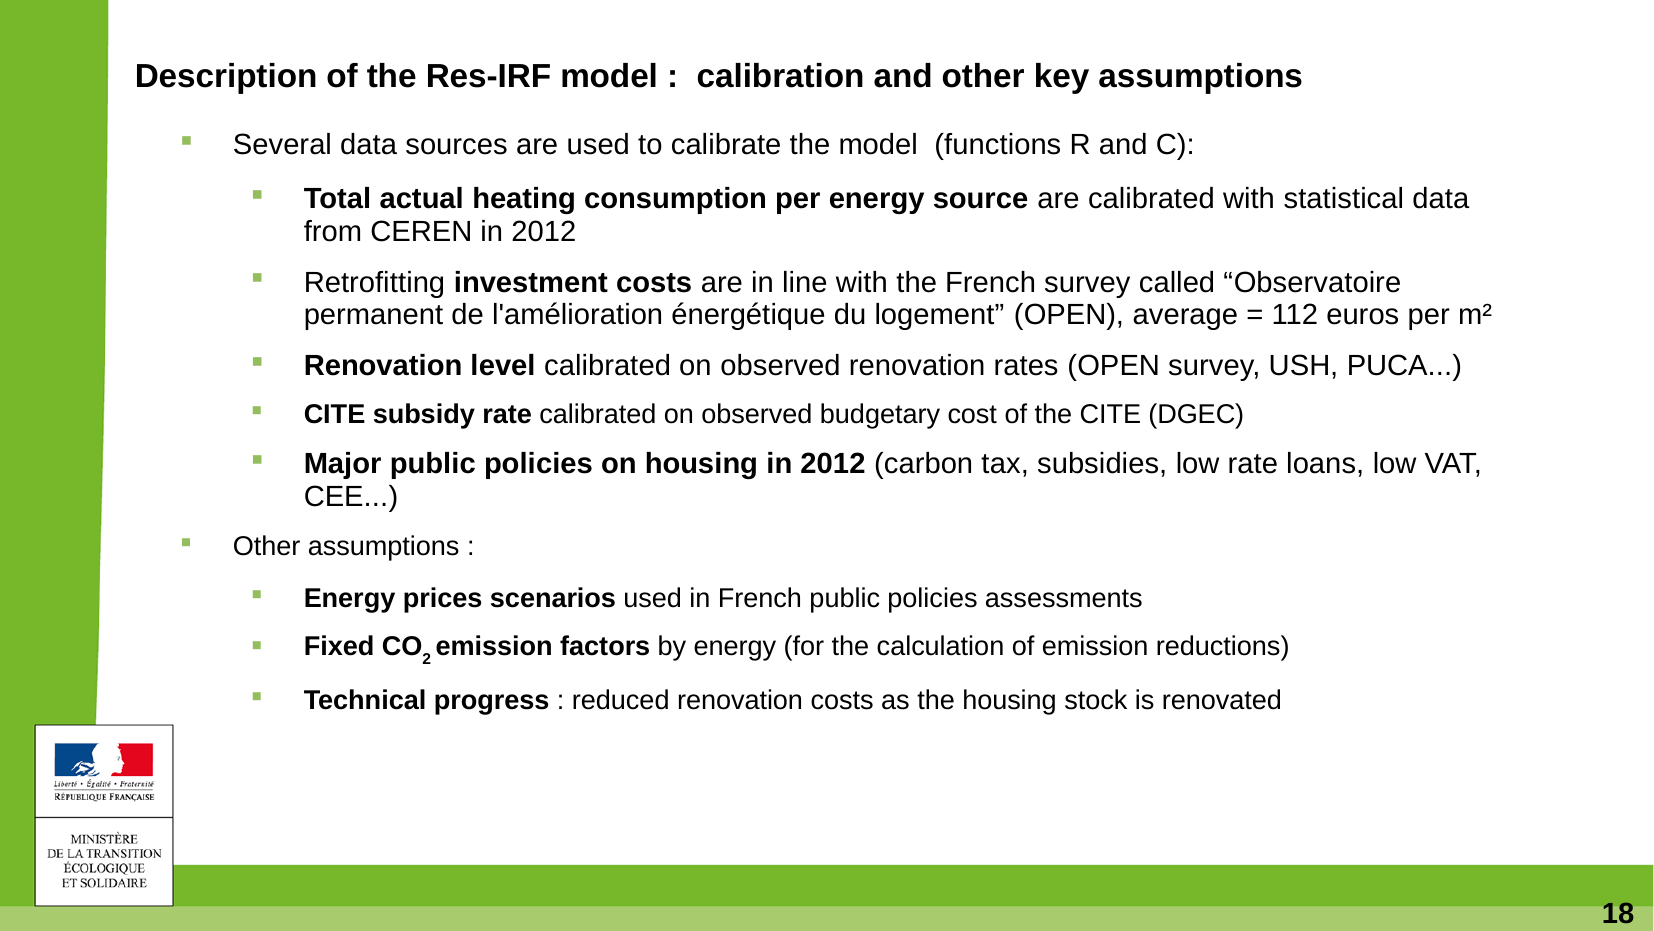

# Description of the Res-IRF model : calibration and other key assumptions
Several data sources are used to calibrate the model (functions R and C):
Total actual heating consumption per energy source are calibrated with statistical data from CEREN in 2012
Retrofitting investment costs are in line with the French survey called “Observatoire permanent de l'amélioration énergétique du logement” (OPEN), average = 112 euros per m²
Renovation level calibrated on observed renovation rates (OPEN survey, USH, PUCA...)
CITE subsidy rate calibrated on observed budgetary cost of the CITE (DGEC)
Major public policies on housing in 2012 (carbon tax, subsidies, low rate loans, low VAT, CEE...)
Other assumptions :
Energy prices scenarios used in French public policies assessments
Fixed CO2 emission factors by energy (for the calculation of emission reductions)
Technical progress : reduced renovation costs as the housing stock is renovated